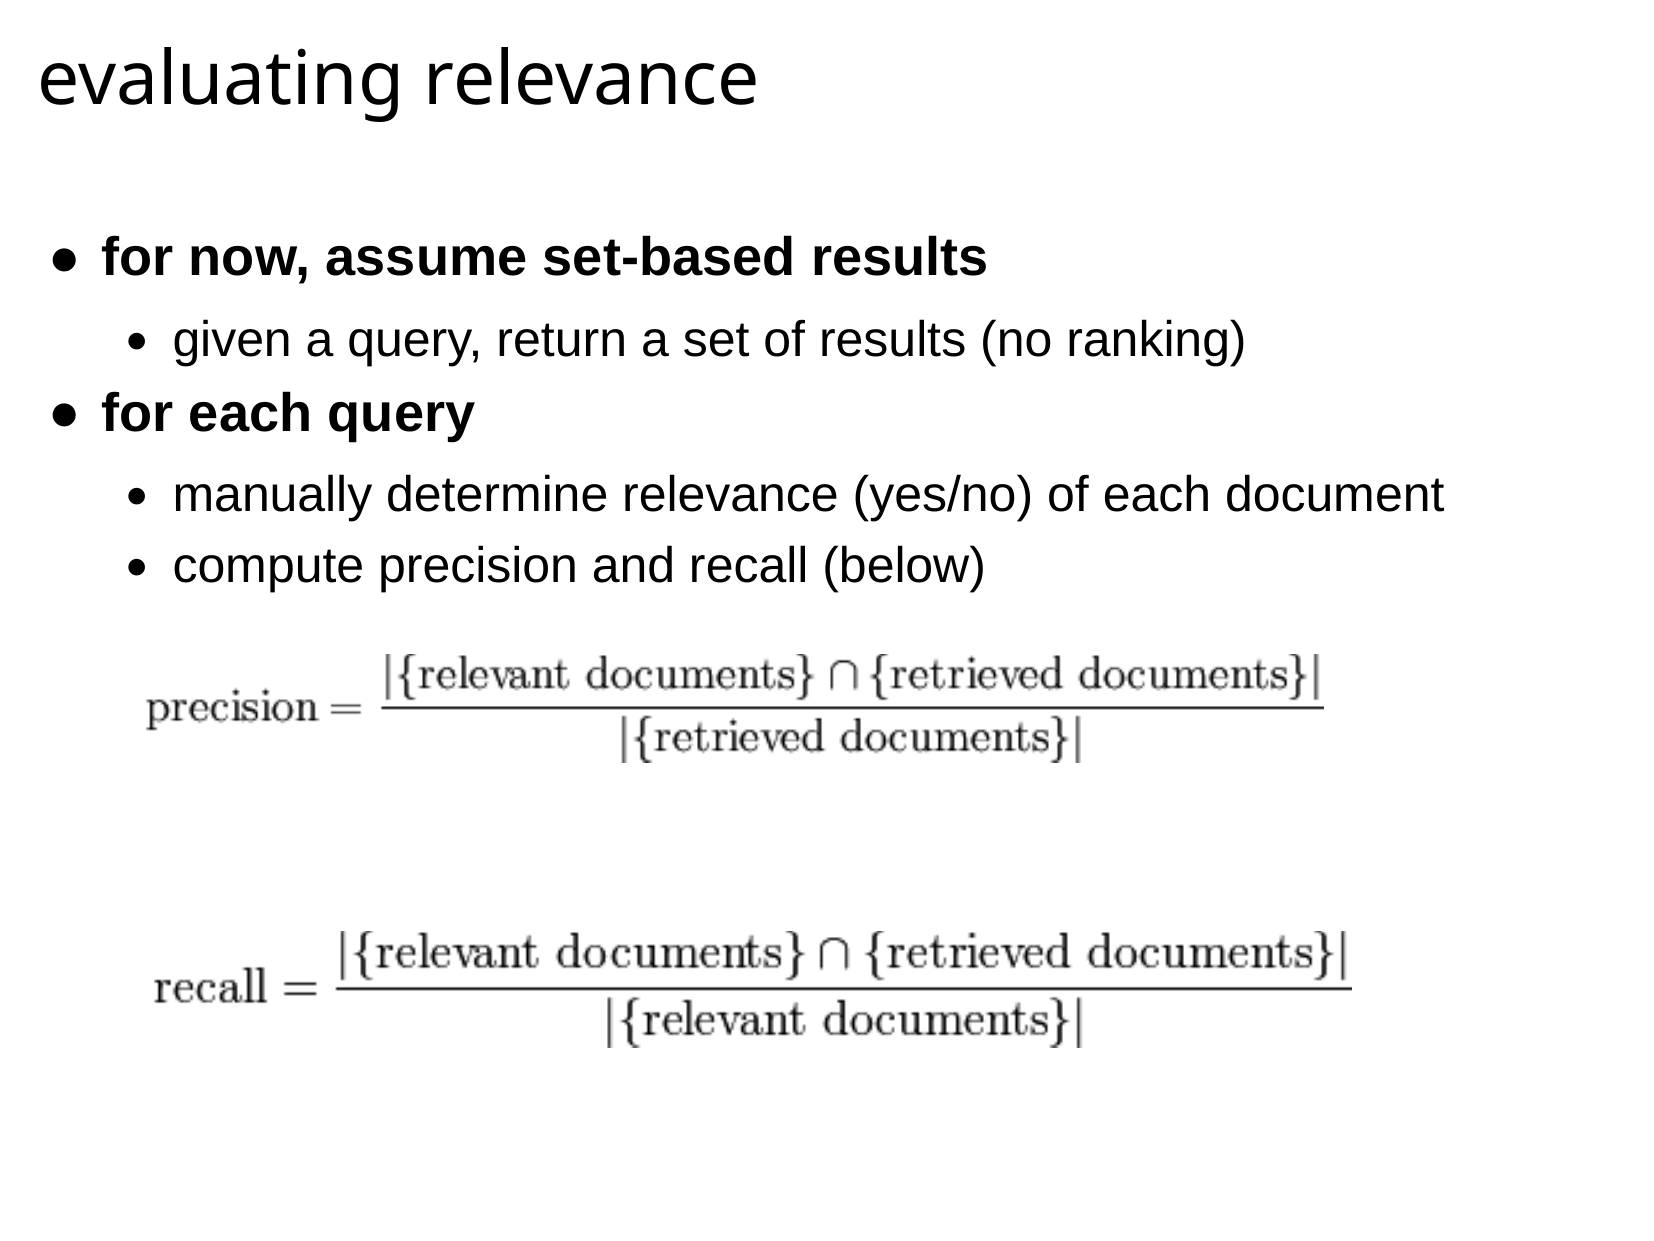

# evaluating relevance
for now, assume set-based results
given a query, return a set of results (no ranking)
for each query
manually determine relevance (yes/no) of each document
compute precision and recall (below)